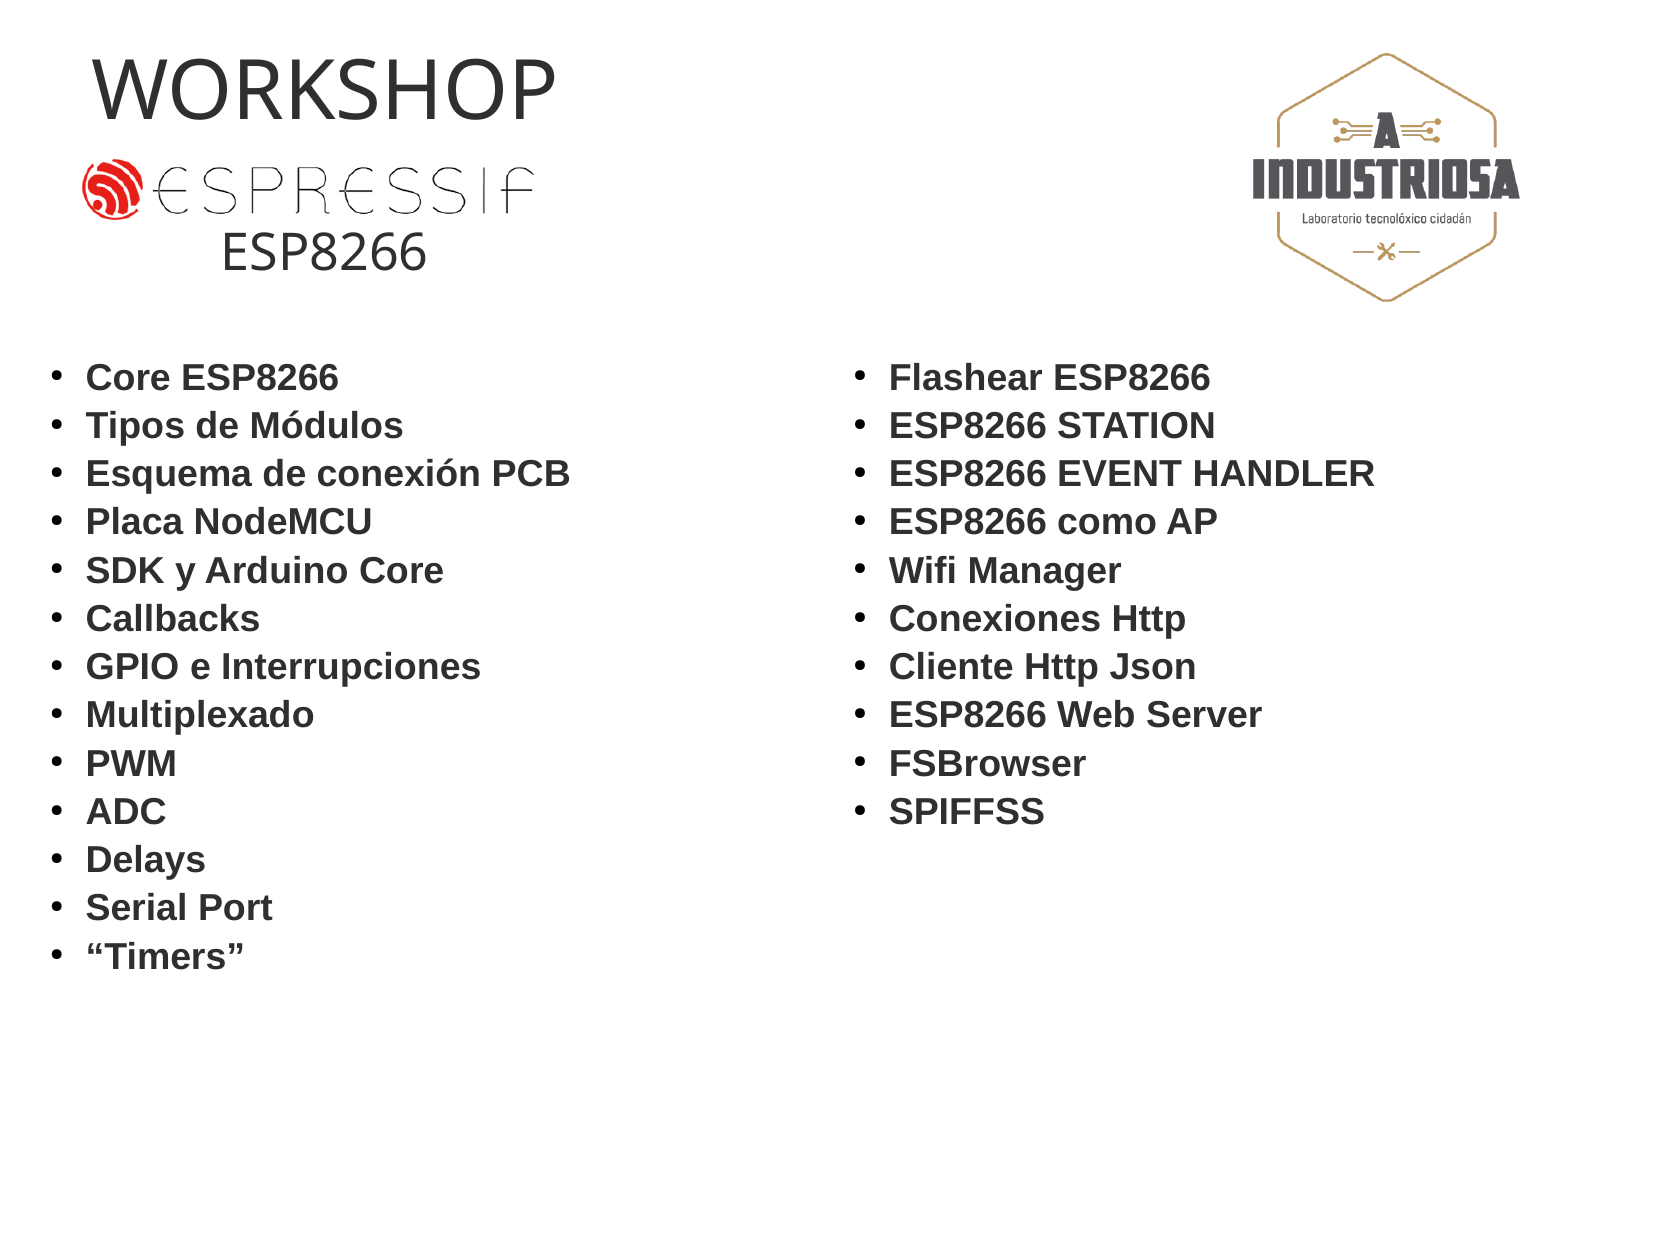

WORKSHOP
ESP8266
Core ESP8266
Tipos de Módulos
Esquema de conexión PCB
Placa NodeMCU
SDK y Arduino Core
Callbacks
GPIO e Interrupciones
Multiplexado
PWM
ADC
Delays
Serial Port
“Timers”
Flashear ESP8266
ESP8266 STATION
ESP8266 EVENT HANDLER
ESP8266 como AP
Wifi Manager
Conexiones Http
Cliente Http Json
ESP8266 Web Server
FSBrowser
SPIFFSS